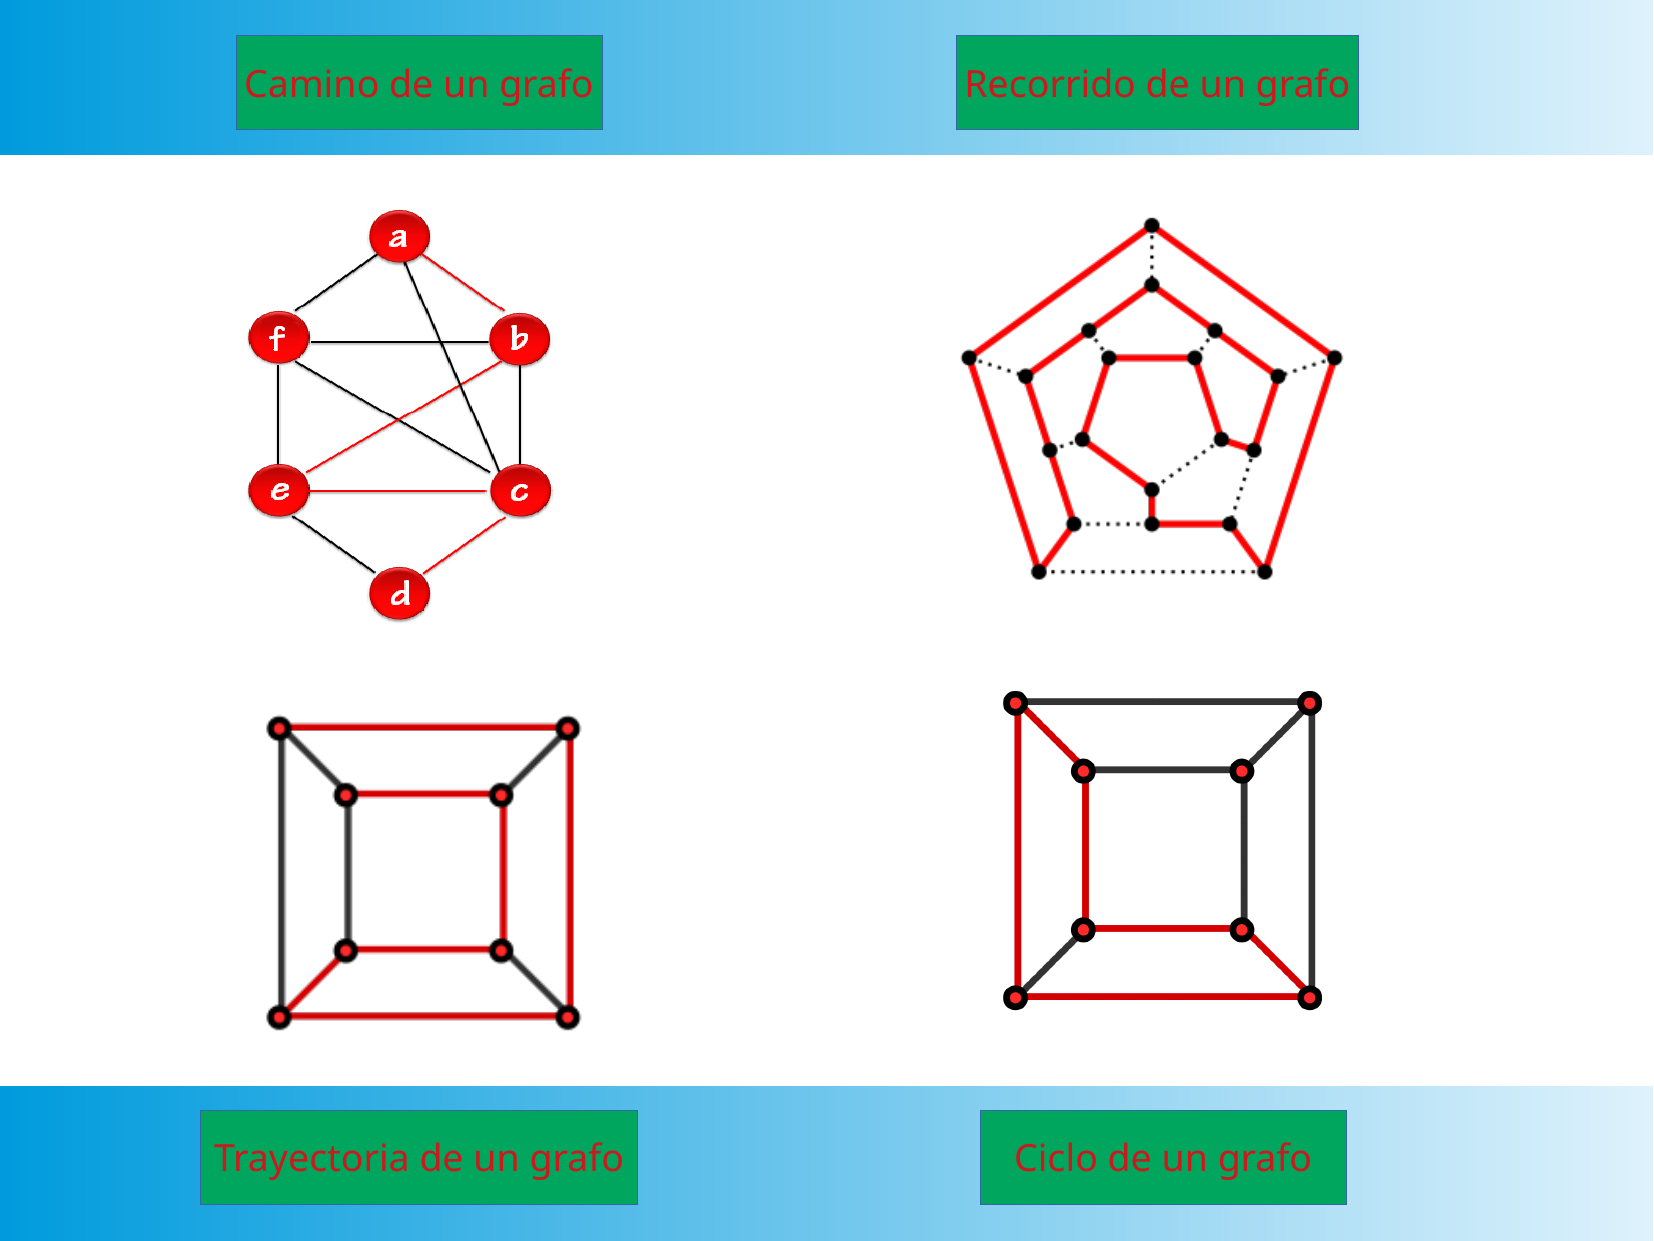

Camino de un grafo
Recorrido de un grafo
Trayectoria de un grafo
Ciclo de un grafo